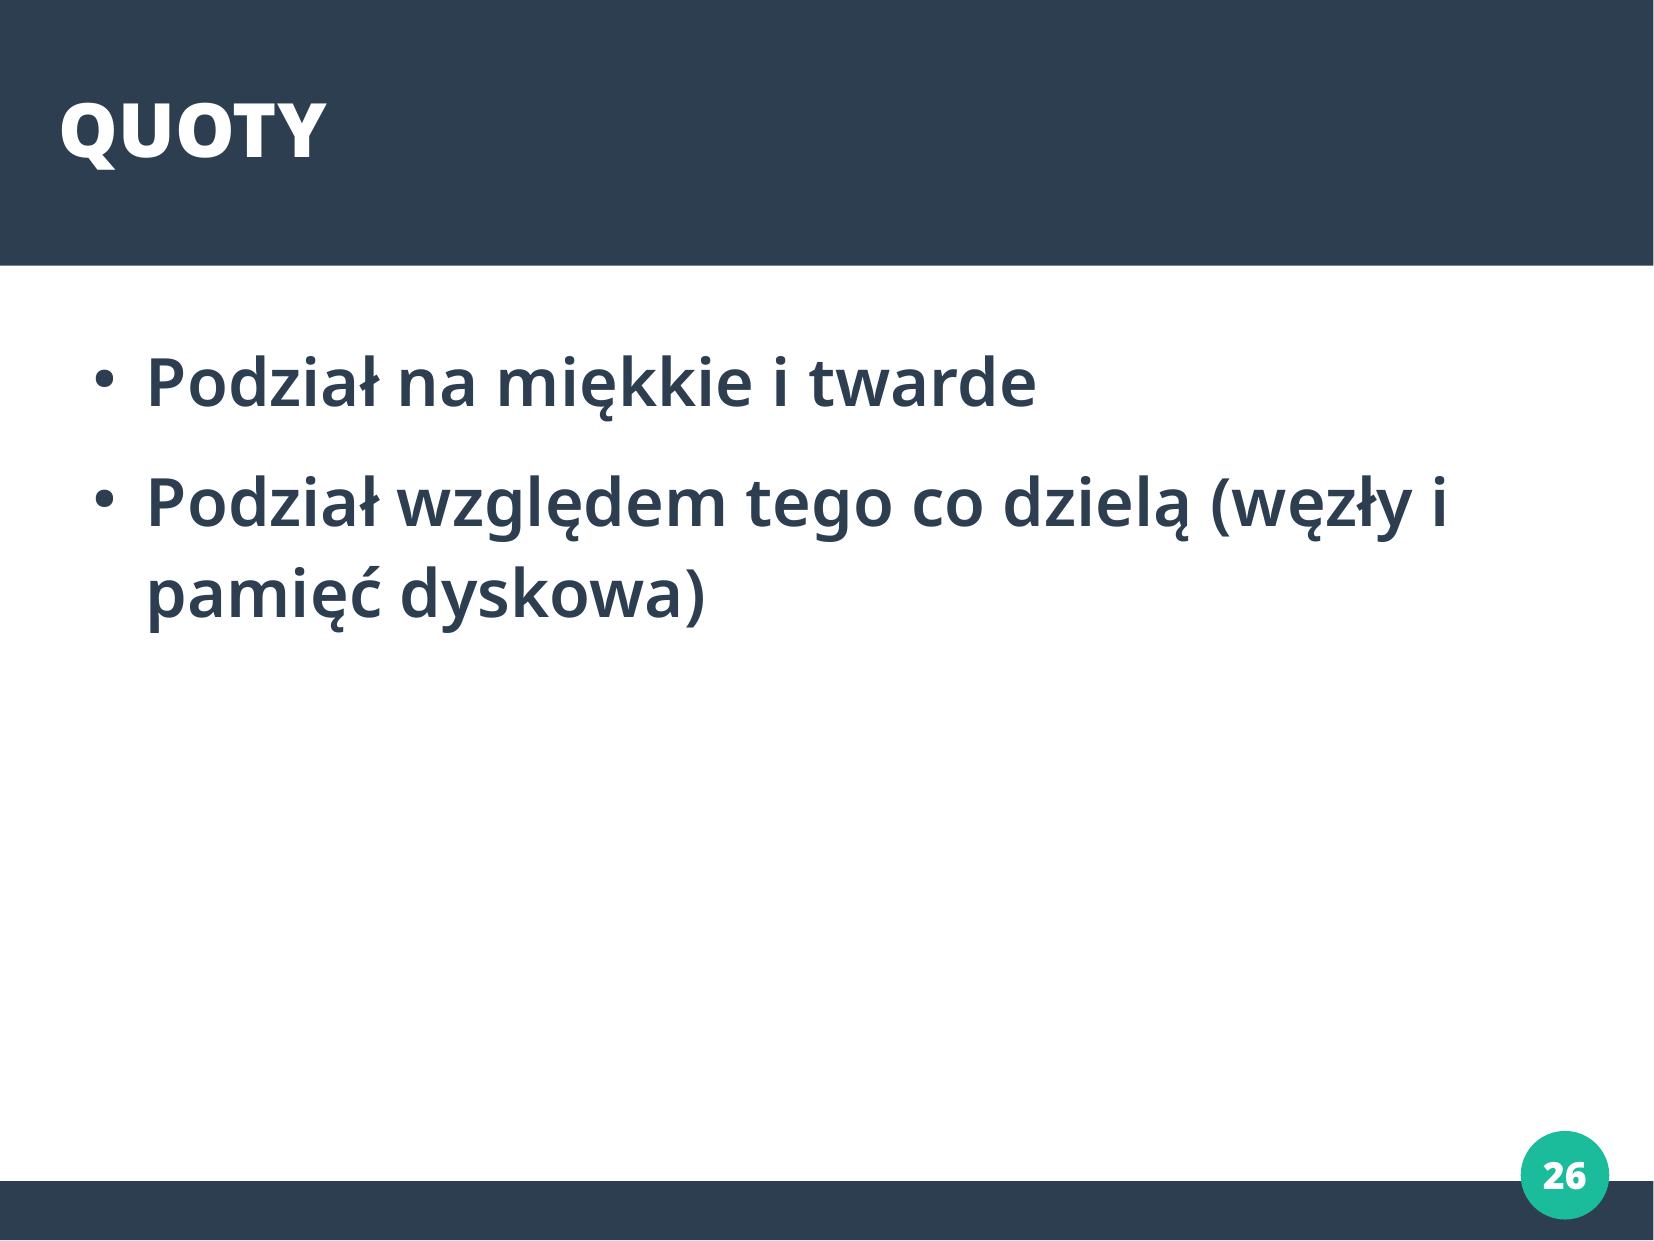

# QUOTY
Podział na miękkie i twarde
Podział względem tego co dzielą (węzły i pamięć dyskowa)
26